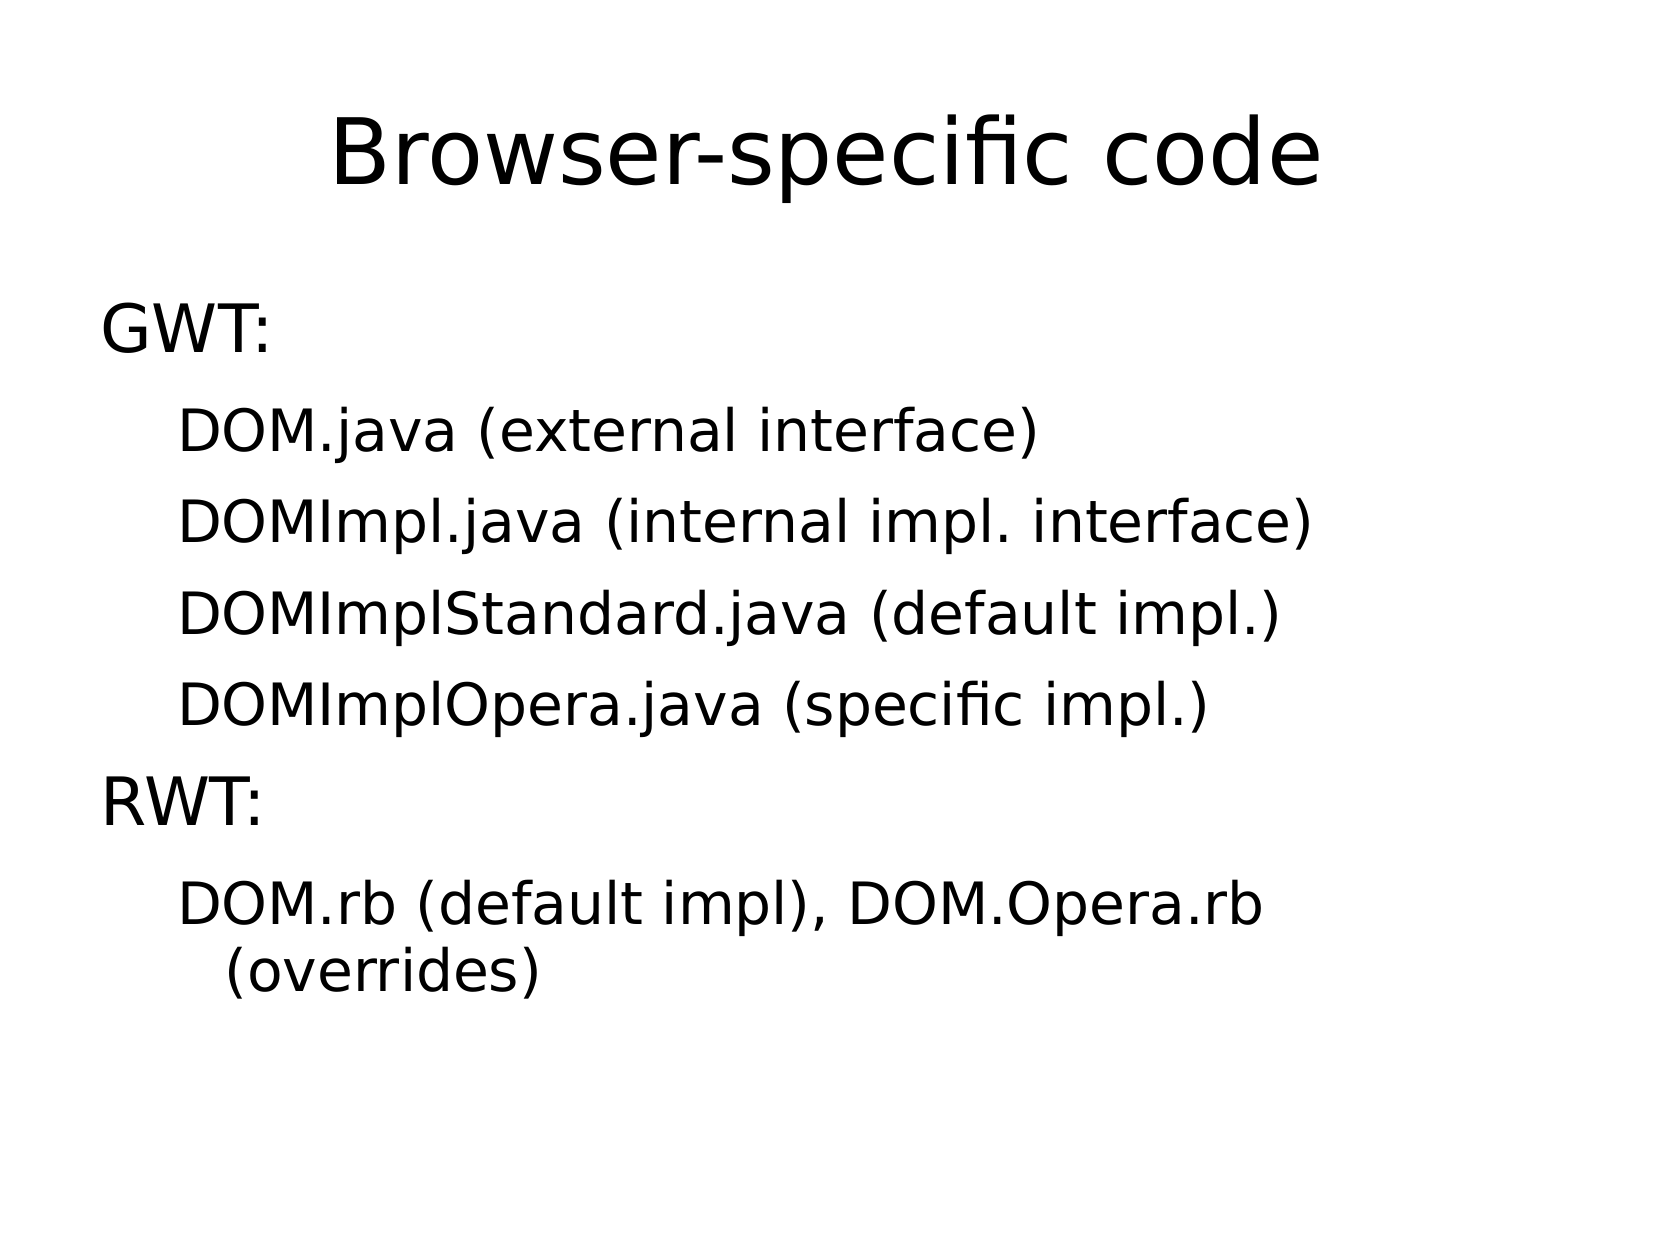

# Browser-specific code
GWT:
DOM.java (external interface)
DOMImpl.java (internal impl. interface)
DOMImplStandard.java (default impl.)
DOMImplOpera.java (specific impl.)
RWT:
DOM.rb (default impl), DOM.Opera.rb (overrides)